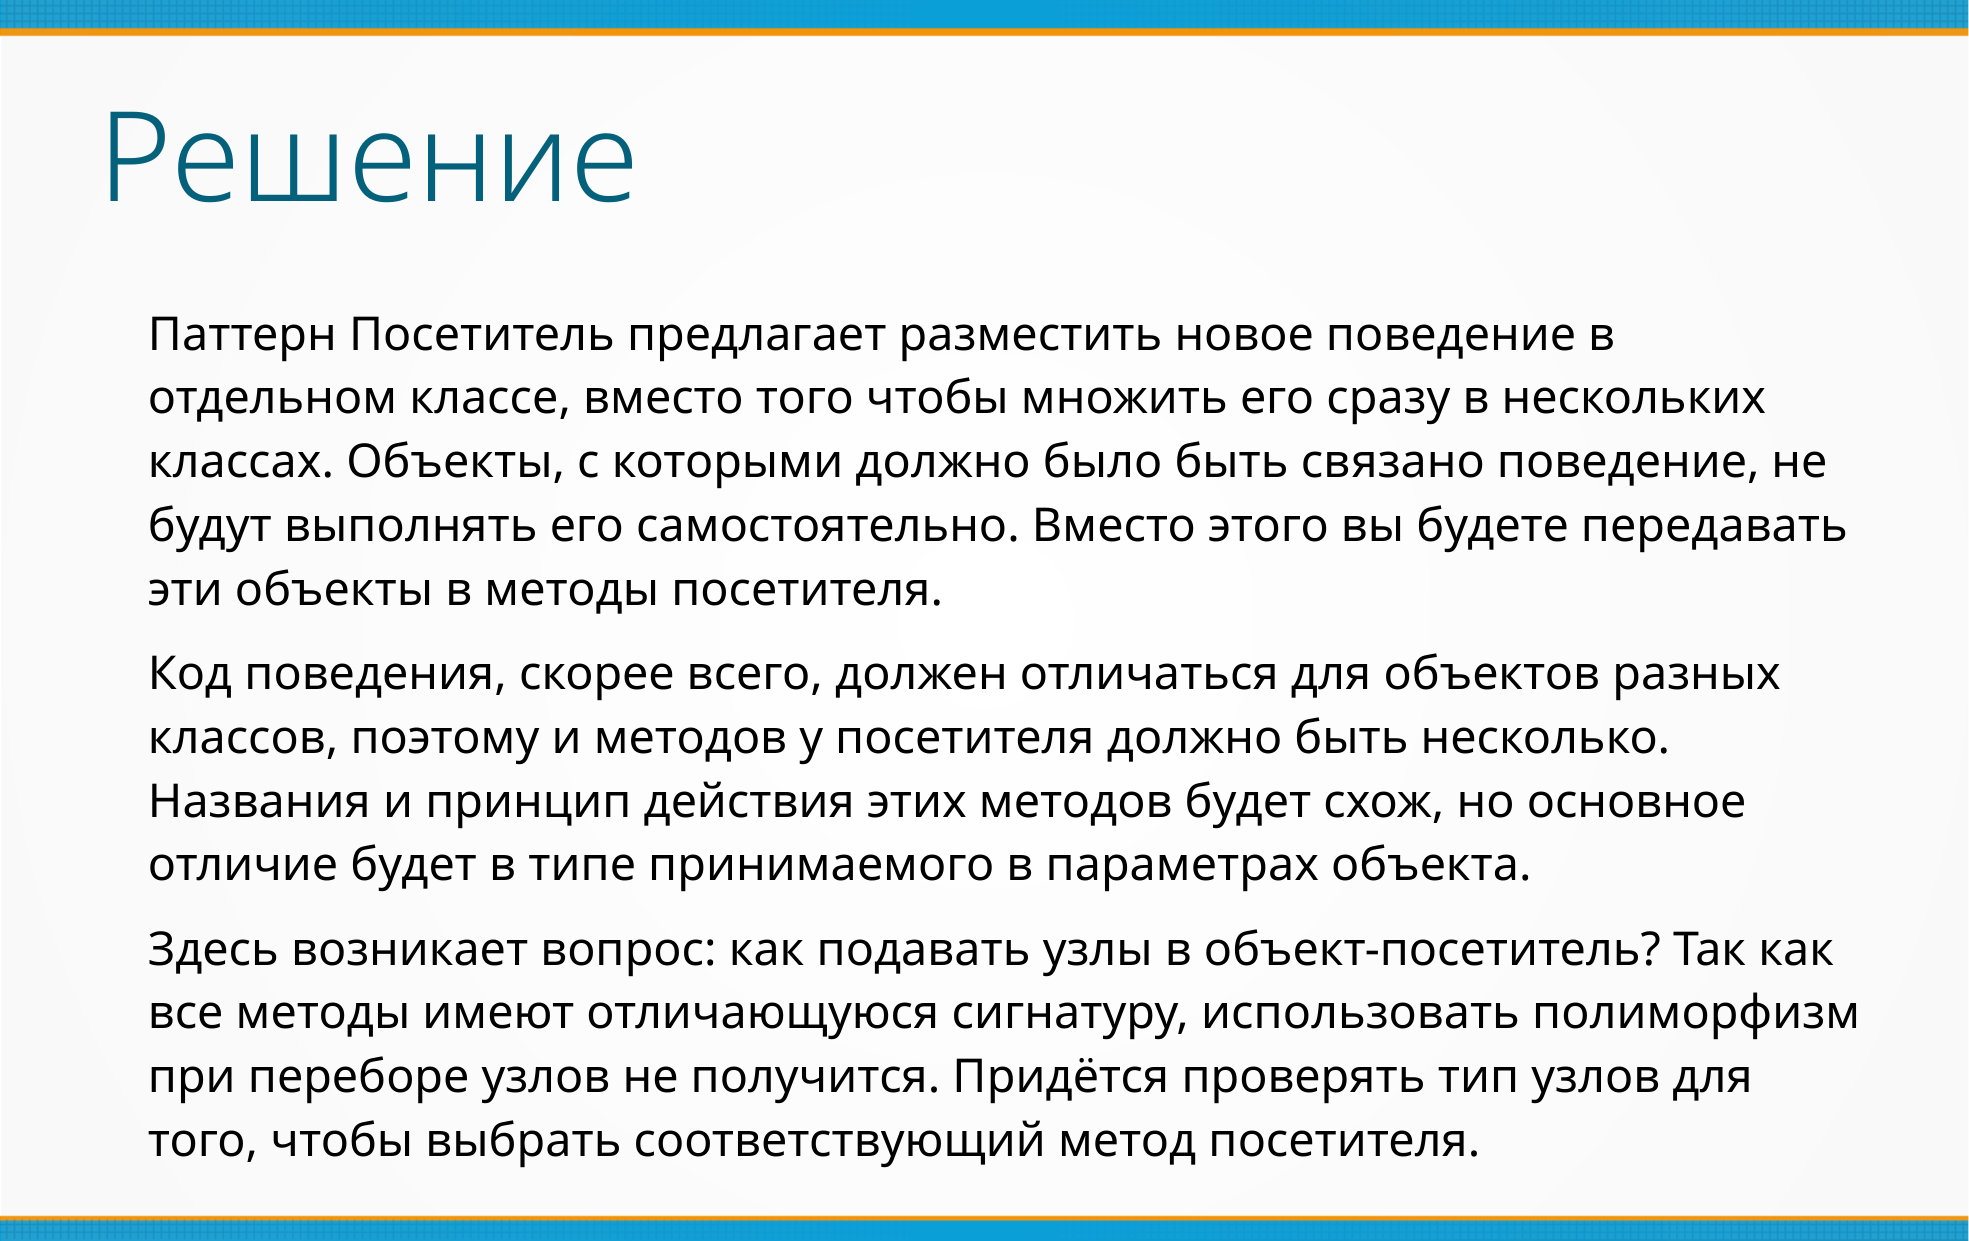

# Решение
Паттерн Посетитель предлагает разместить новое поведение в отдельном классе, вместо того чтобы множить его сразу в нескольких классах. Объекты, с которыми должно было быть связано поведение, не будут выполнять его самостоятельно. Вместо этого вы будете передавать эти объекты в методы посетителя.
Код поведения, скорее всего, должен отличаться для объектов разных классов, поэтому и методов у посетителя должно быть несколько. Названия и принцип действия этих методов будет схож, но основное отличие будет в типе принимаемого в параметрах объекта.
Здесь возникает вопрос: как подавать узлы в объект-посетитель? Так как все методы имеют отличающуюся сигнатуру, использовать полиморфизм при переборе узлов не получится. Придётся проверять тип узлов для того, чтобы выбрать соответствующий метод посетителя.